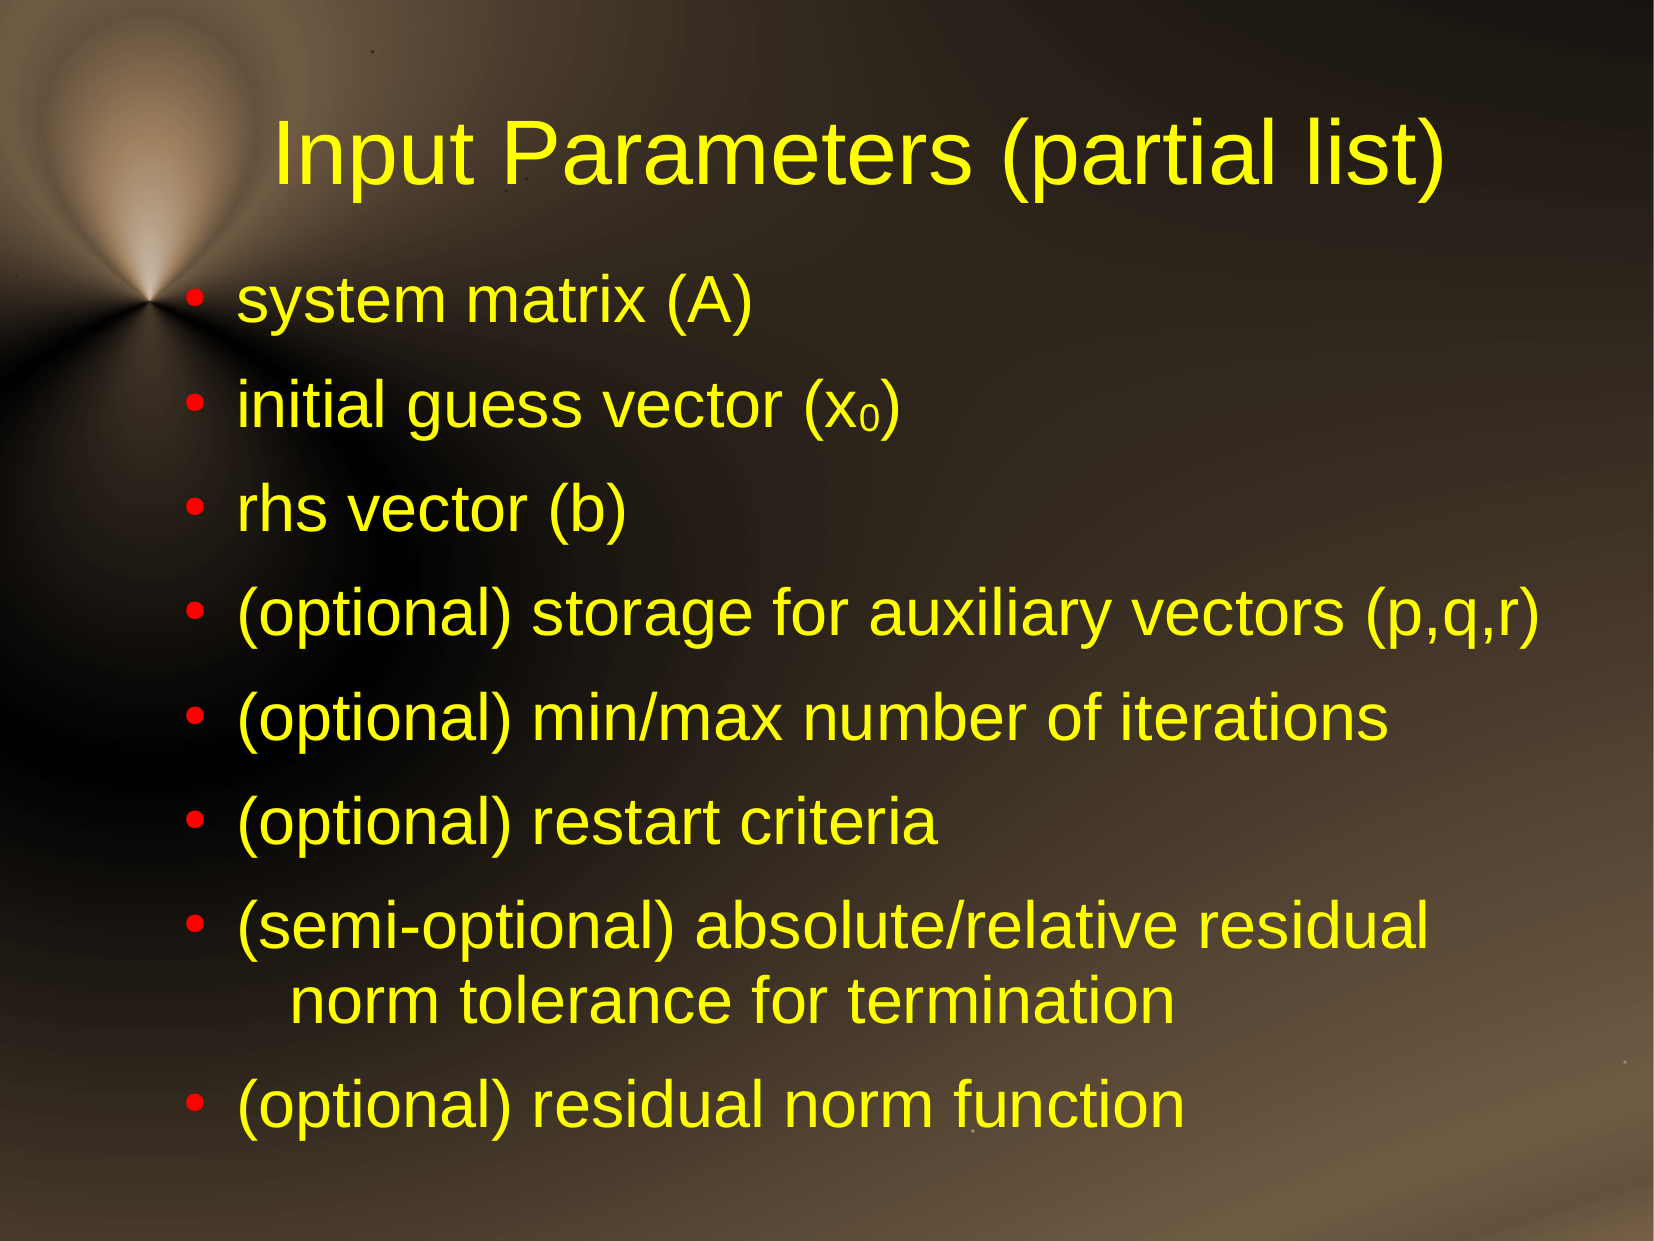

Input Parameters (partial list)
# system matrix (A)
initial guess vector (x0)
rhs vector (b)
(optional) storage for auxiliary vectors (p,q,r)
(optional) min/max number of iterations
(optional) restart criteria
(semi-optional) absolute/relative residual norm tolerance for termination
(optional) residual norm function